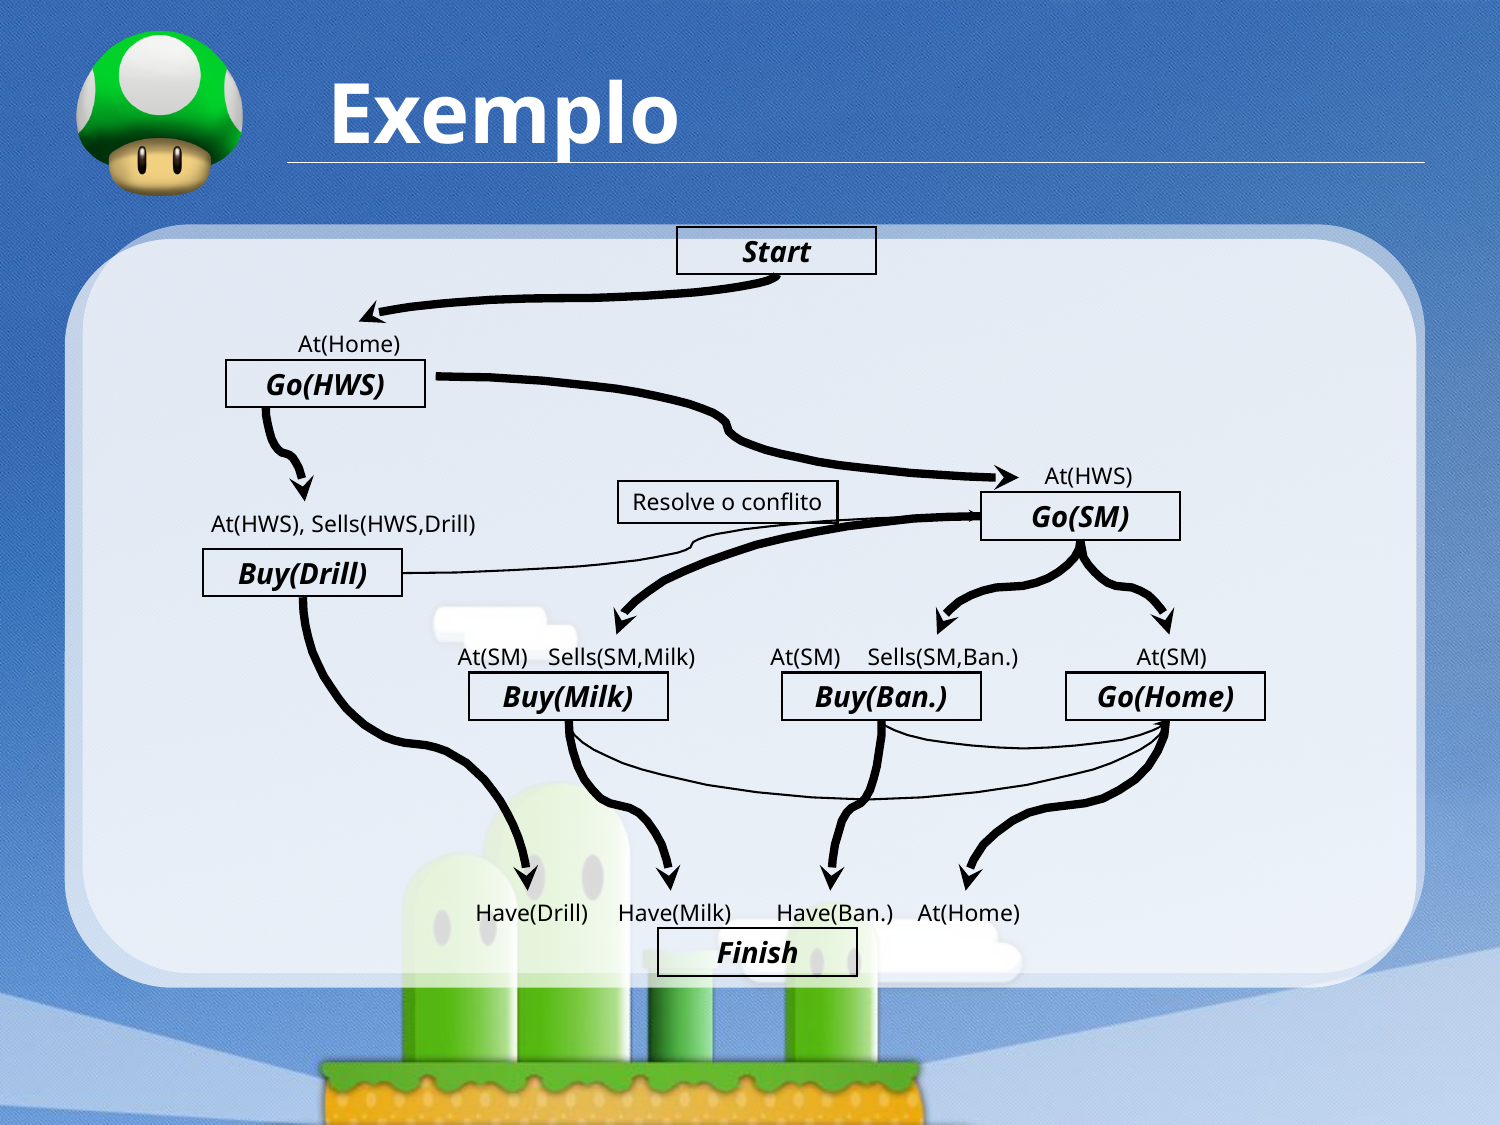

# Exemplo
Start
At(Home)
Go(HWS)
At(HWS)
Resolve o conflito
Go(SM)
At(HWS), Sells(HWS,Drill)
Buy(Drill)
At(SM)
Sells(SM,Milk)
At(SM)
Sells(SM,Ban.)
At(SM)
Buy(Milk)
Buy(Ban.)
Go(Home)
Have(Drill)
Have(Milk)
Have(Ban.)
At(Home)
Finish